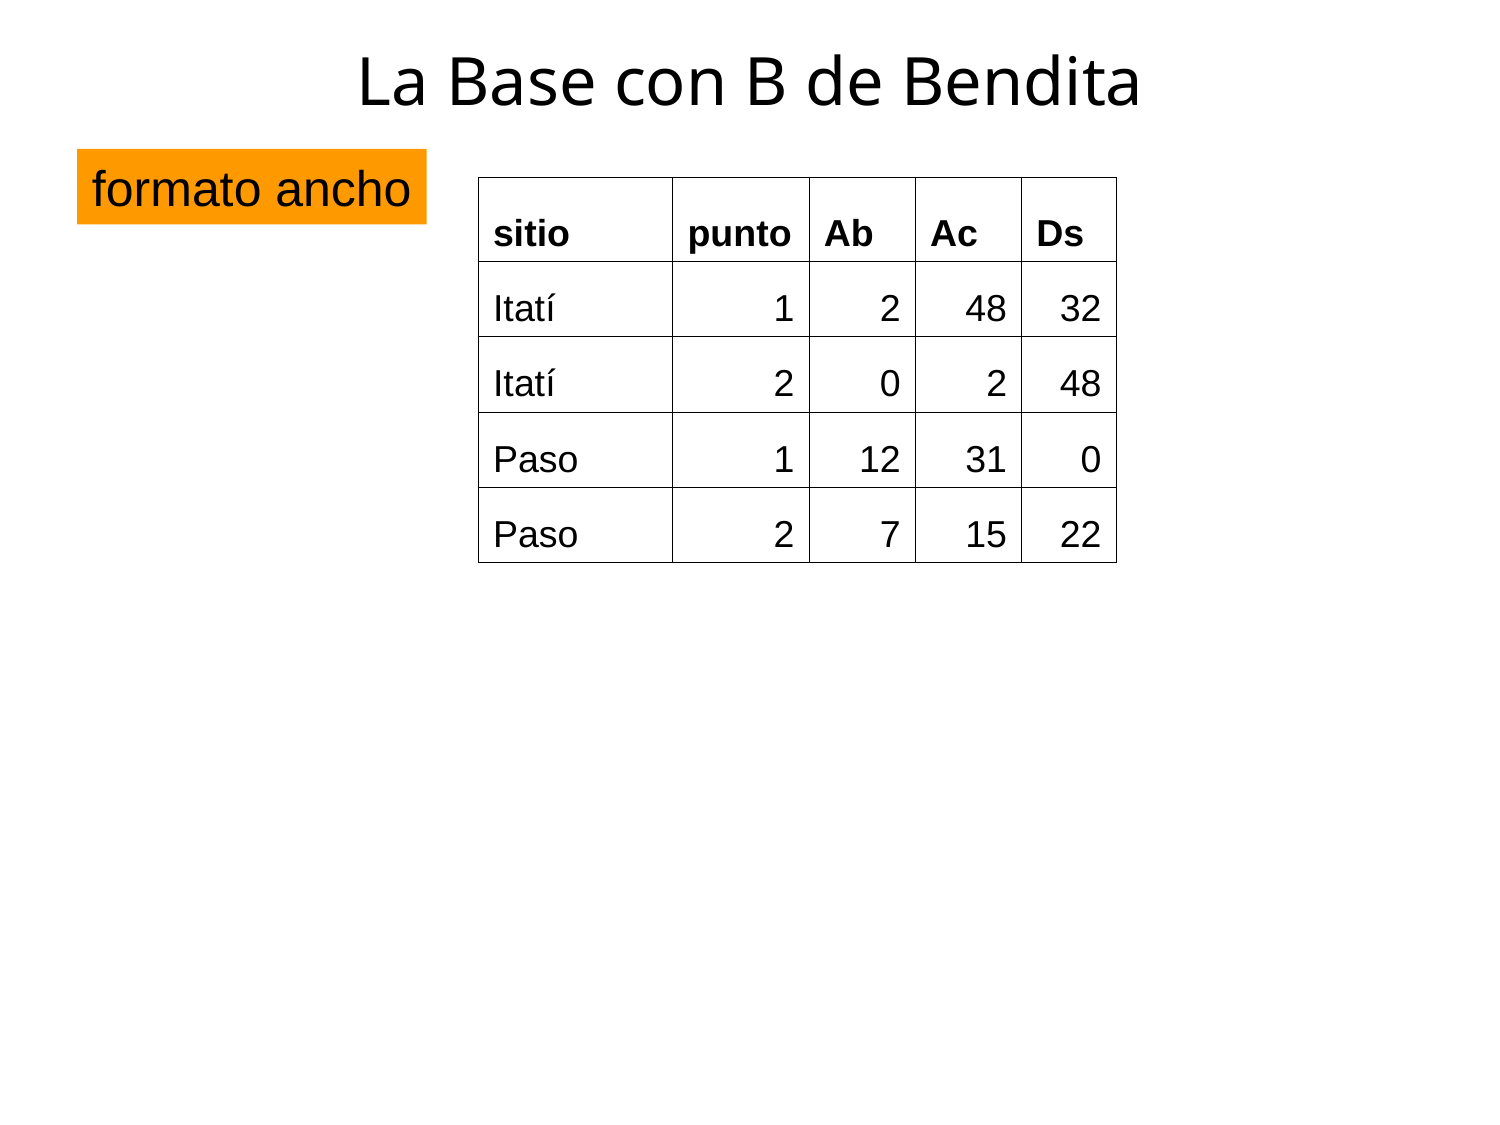

La Base con B de Bendita
formato ancho
| sitio | punto | Ab | Ac | Ds |
| --- | --- | --- | --- | --- |
| Itatí | 1 | 2 | 48 | 32 |
| Itatí | 2 | 0 | 2 | 48 |
| Paso | 1 | 12 | 31 | 0 |
| Paso | 2 | 7 | 15 | 22 |